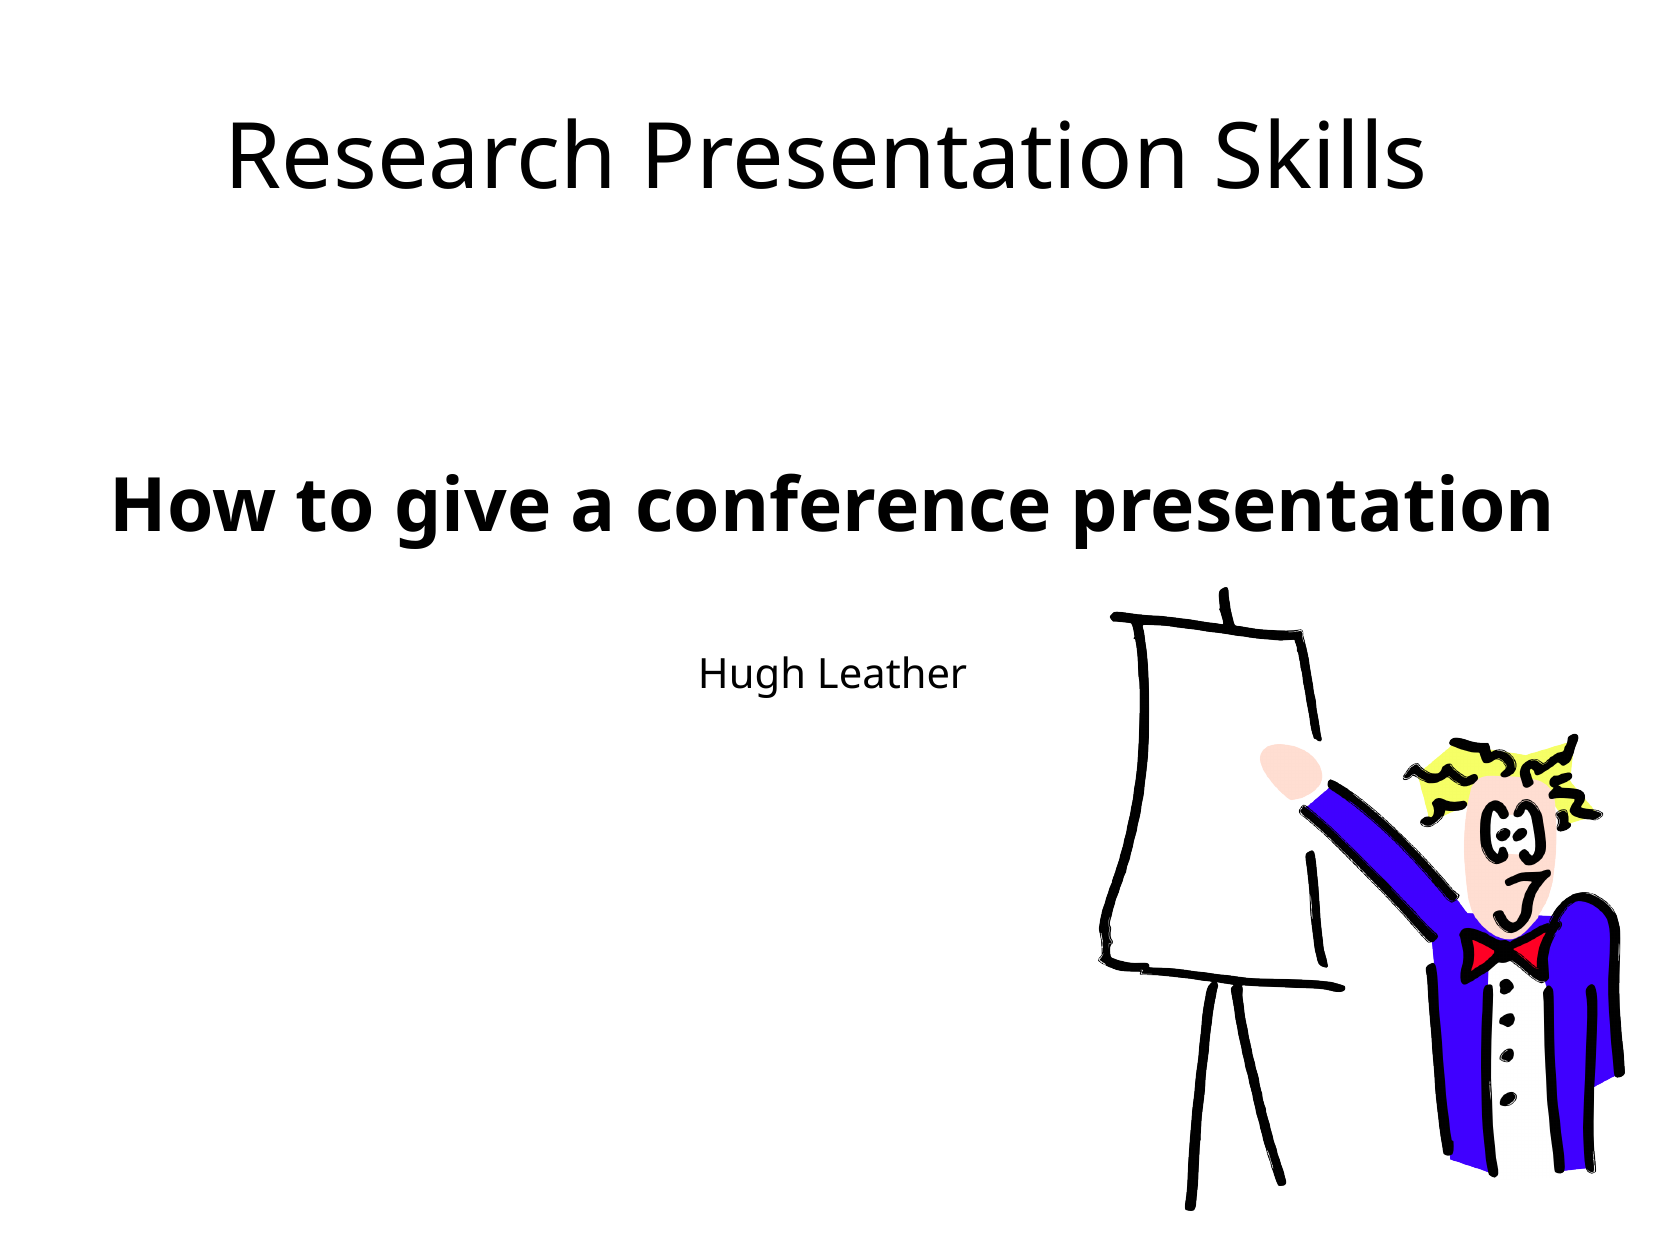

# Research Presentation Skills
How to give a conference presentation
Hugh Leather